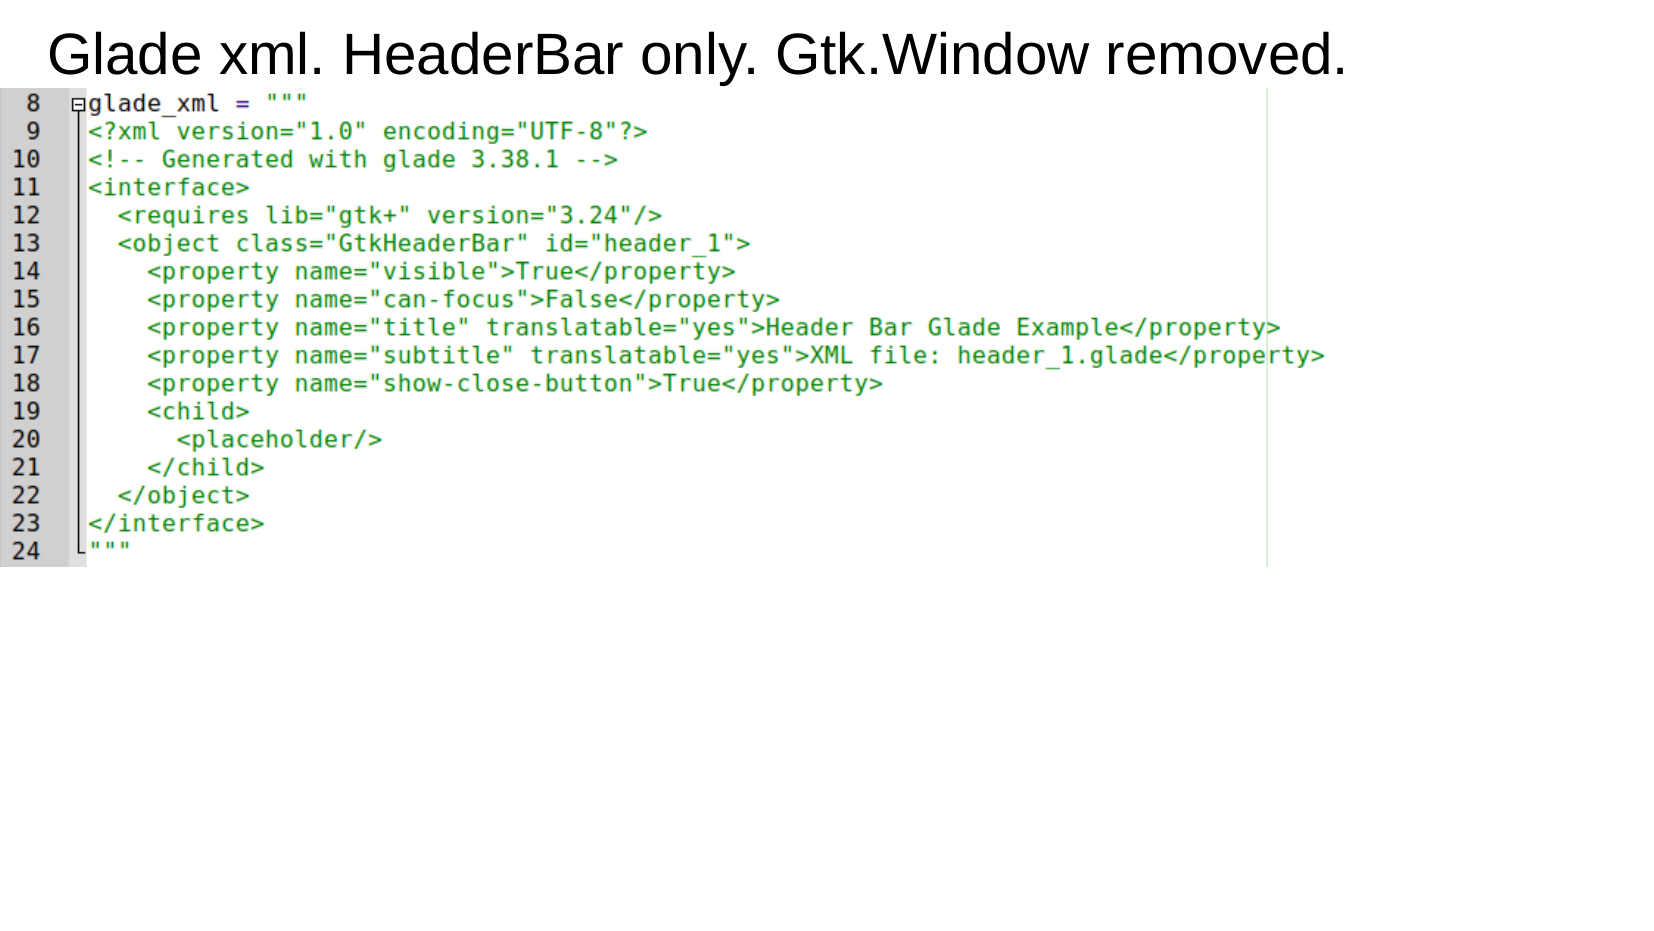

# Glade xml. HeaderBar only. Gtk.Window removed.